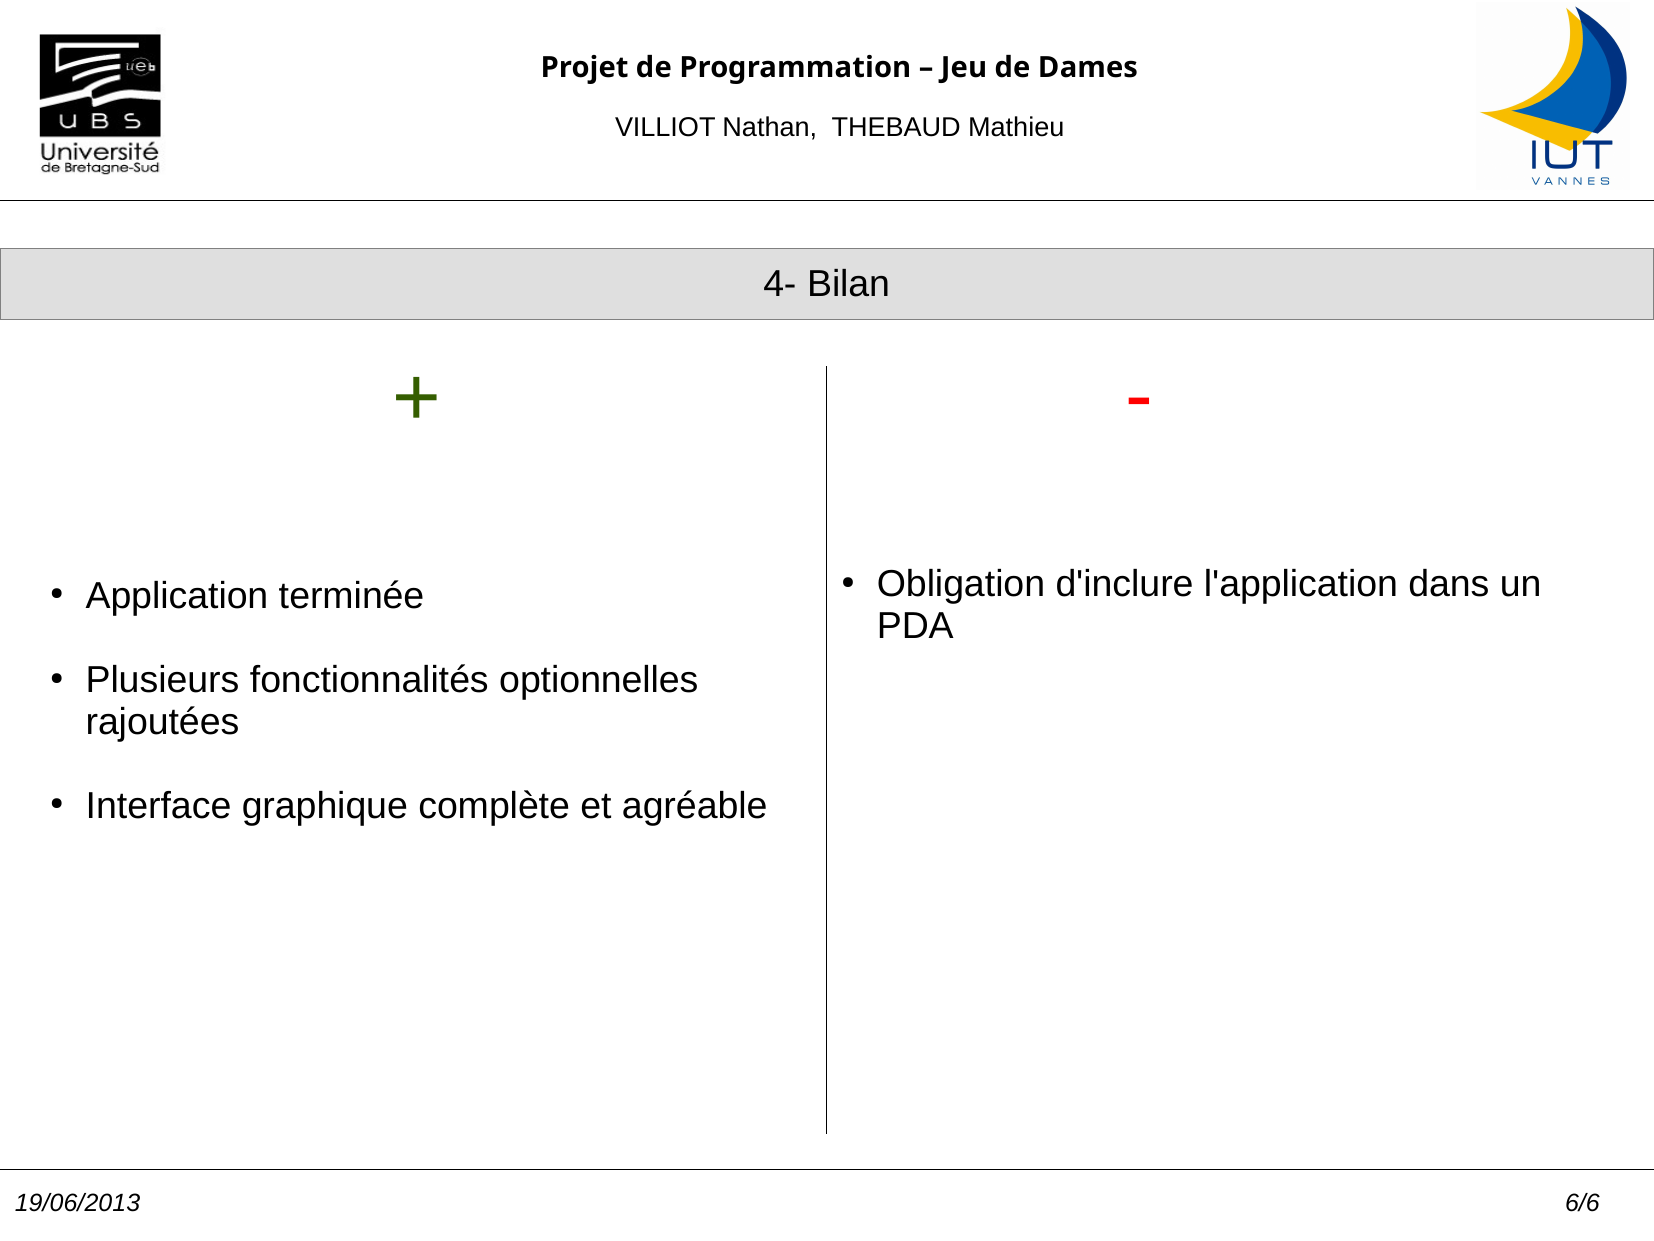

Projet de Programmation – Jeu de Dames
VILLIOT Nathan, THEBAUD Mathieu
4- Bilan
-
+
Obligation d'inclure l'application dans un PDA
Application terminée
Plusieurs fonctionnalités optionnelles rajoutées
Interface graphique complète et agréable